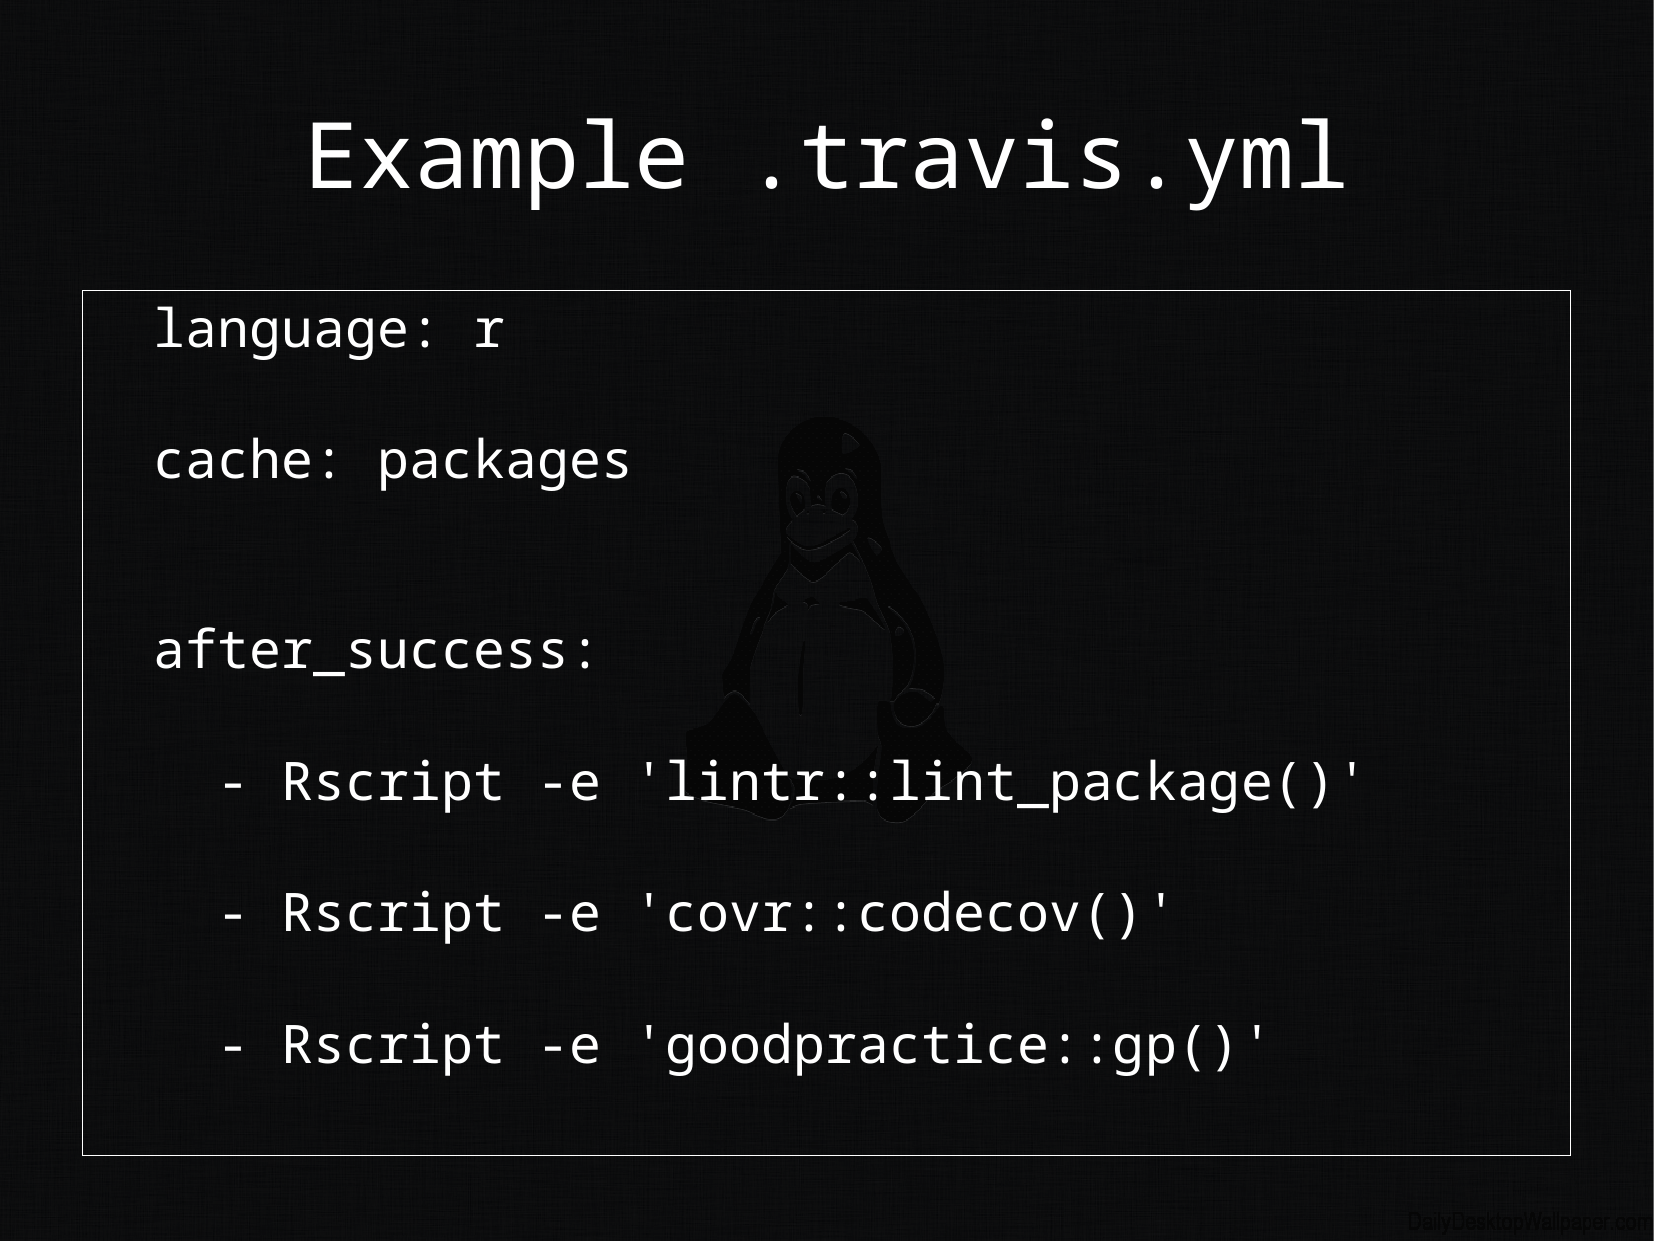

# Example .travis.yml
language: r
cache: packages
after_success:
 - Rscript -e 'lintr::lint_package()'
 - Rscript -e 'covr::codecov()'
 - Rscript -e 'goodpractice::gp()'